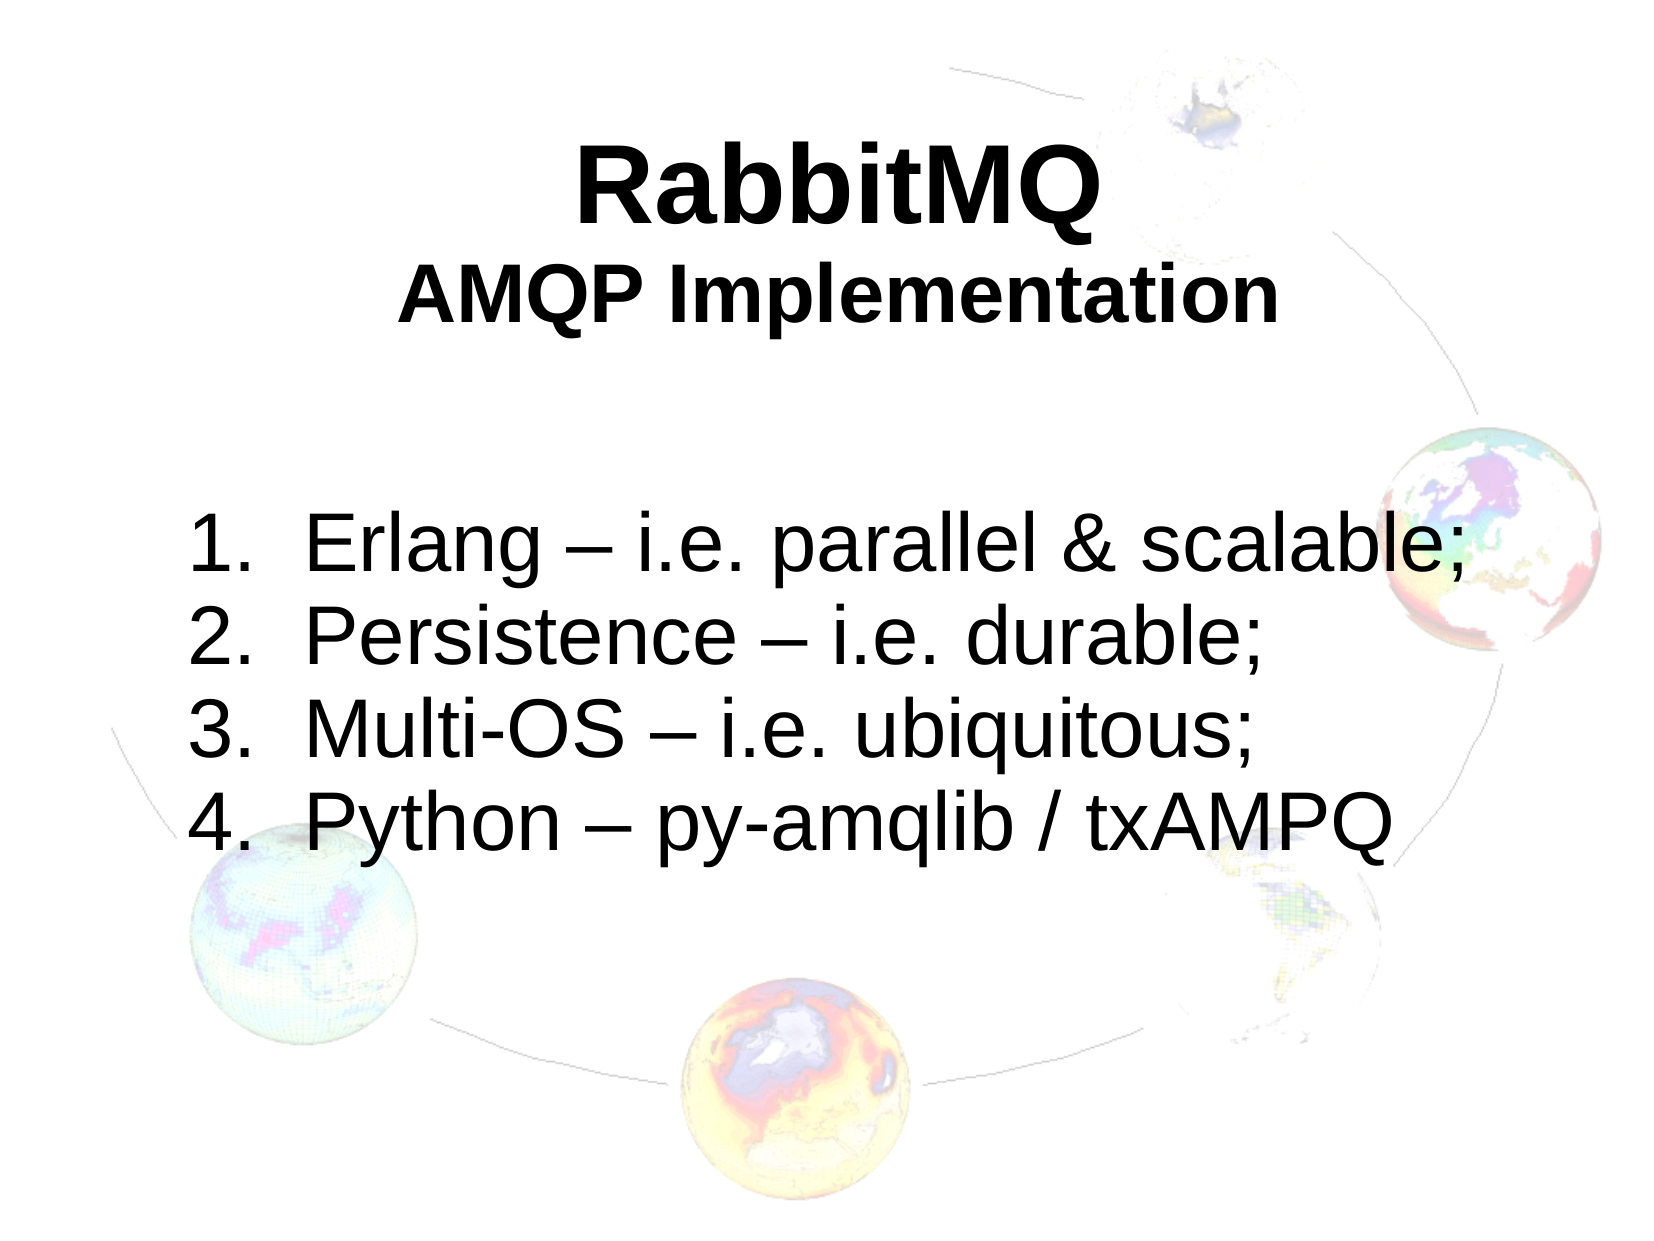

# RabbitMQ AMQP Implementation
1. Erlang – i.e. parallel & scalable;
2. Persistence – i.e. durable;
3. Multi-OS – i.e. ubiquitous;
4. Python – py-amqlib / txAMPQ